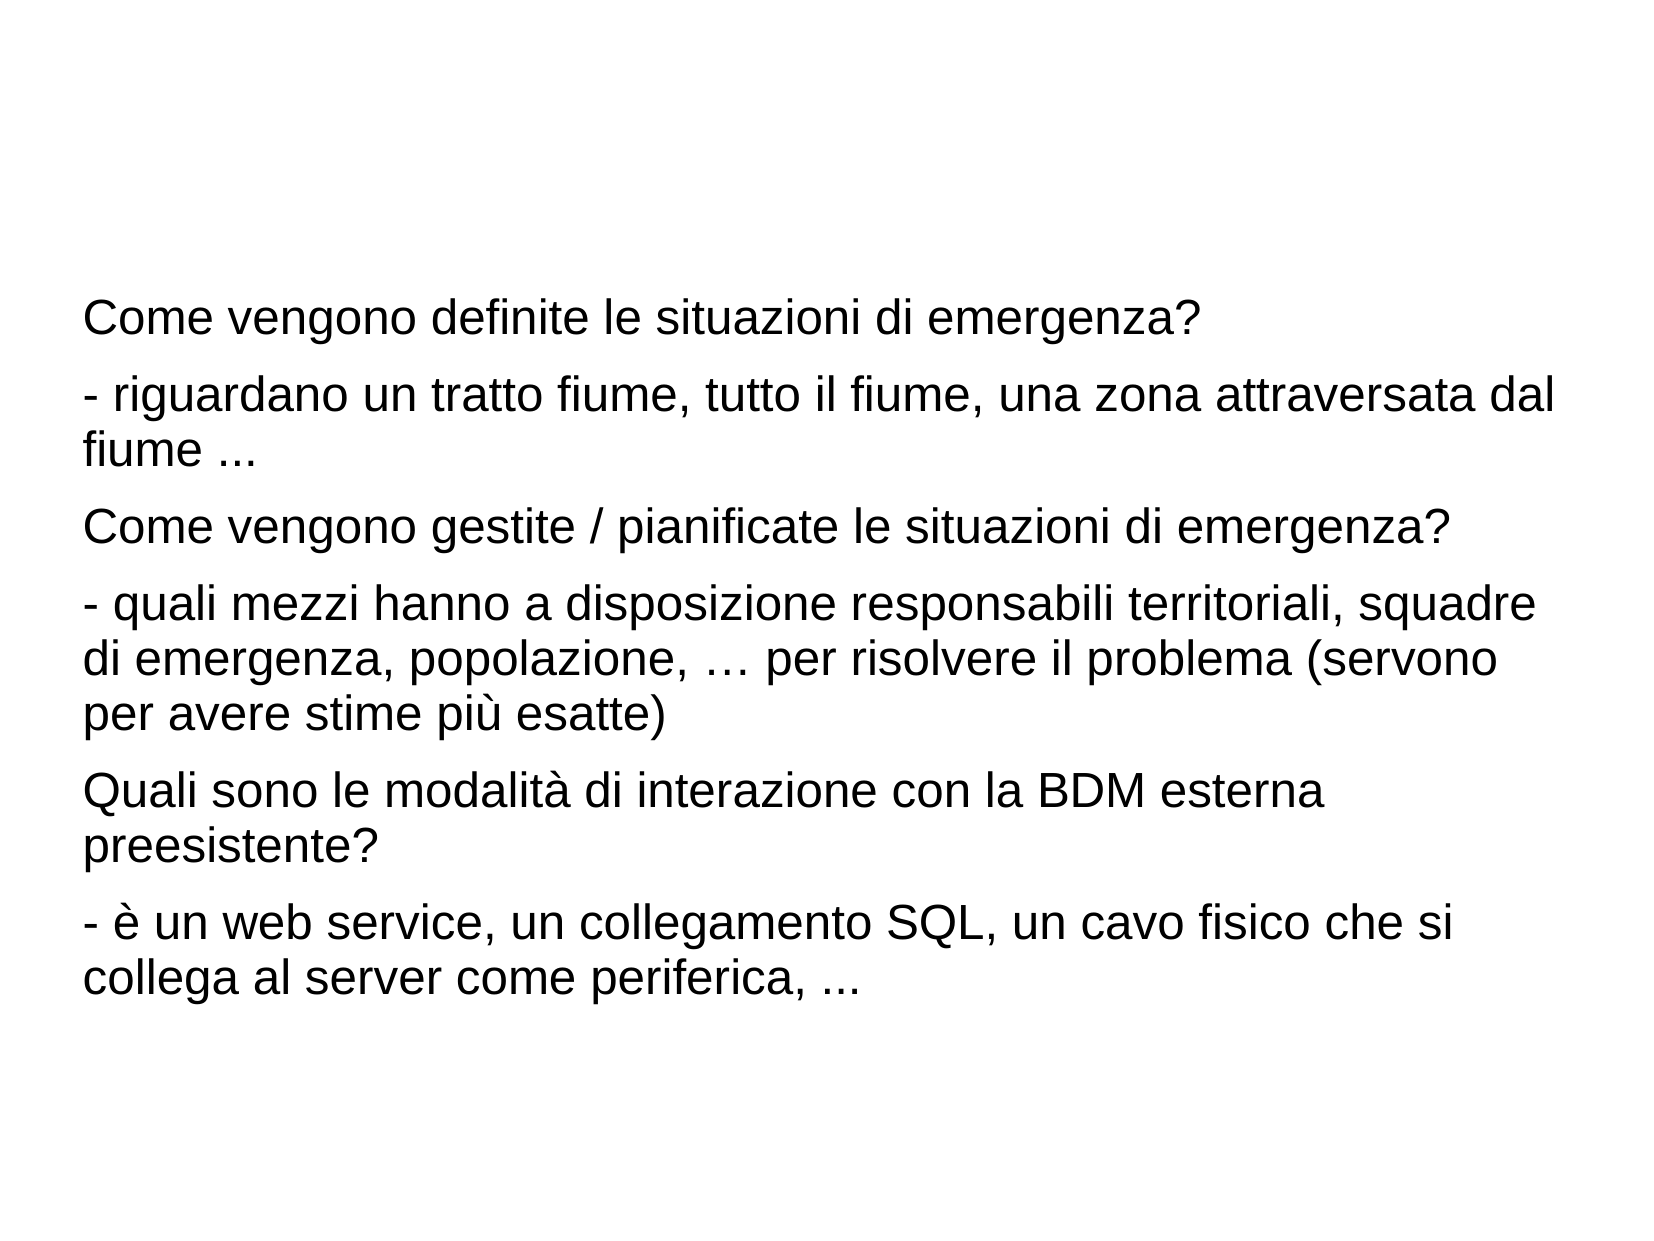

#
Come vengono definite le situazioni di emergenza?
- riguardano un tratto fiume, tutto il fiume, una zona attraversata dal fiume ...
Come vengono gestite / pianificate le situazioni di emergenza?
- quali mezzi hanno a disposizione responsabili territoriali, squadre di emergenza, popolazione, … per risolvere il problema (servono per avere stime più esatte)
Quali sono le modalità di interazione con la BDM esterna preesistente?
- è un web service, un collegamento SQL, un cavo fisico che si collega al server come periferica, ...